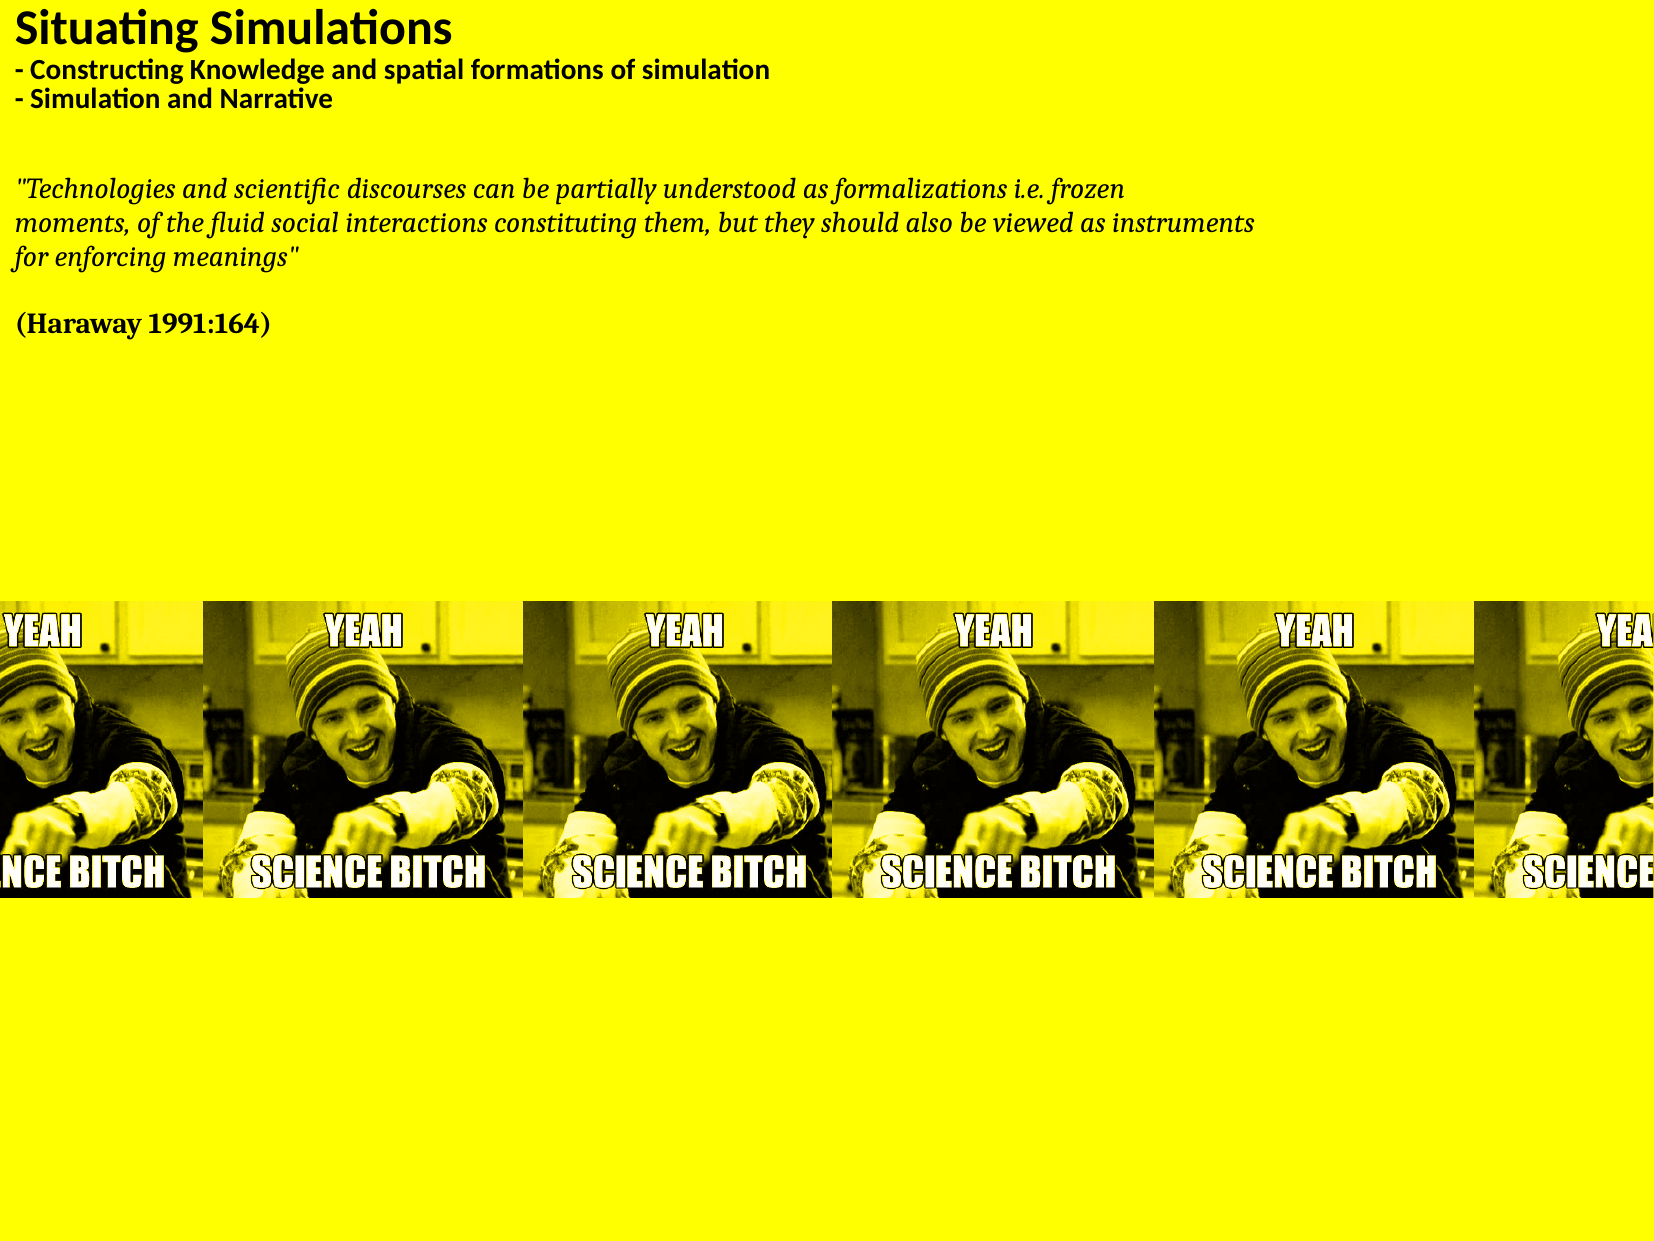

Situating Simulations
- Constructing Knowledge and spatial formations of simulation
- Simulation and Narrative
"Technologies and scientific discourses can be partially understood as formalizations i.e. frozen
moments, of the fluid social interactions constituting them, but they should also be viewed as instruments
for enforcing meanings"
(Haraway 1991:164)